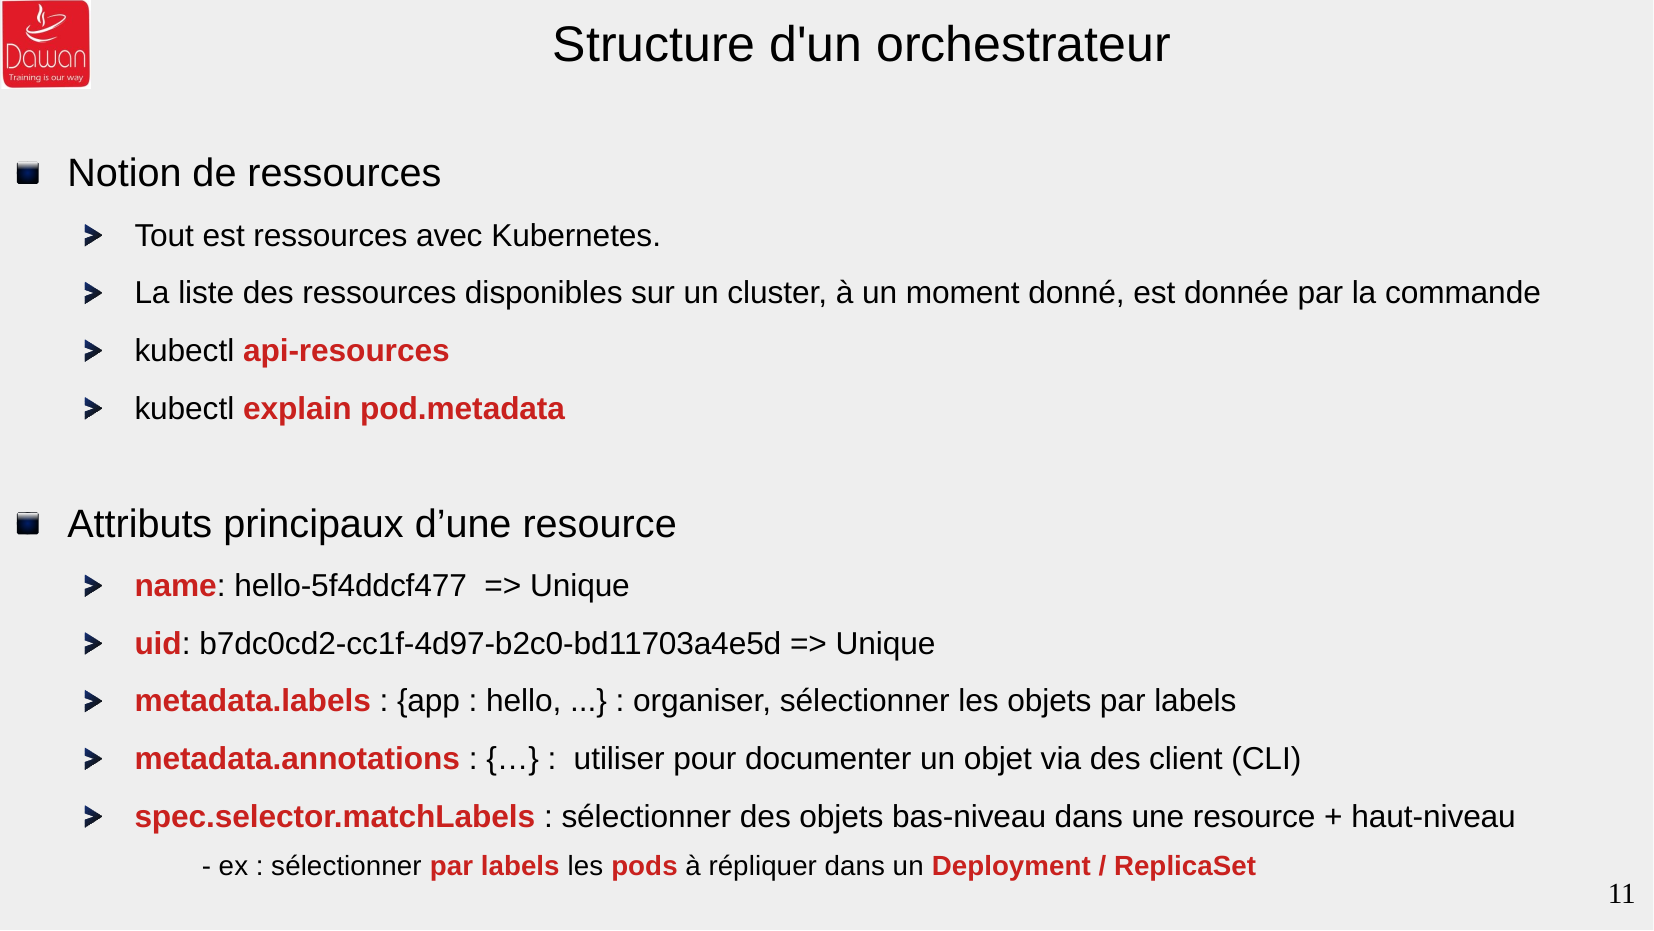

# Structure d'un orchestrateur
Notion de ressources
Tout est ressources avec Kubernetes.
La liste des ressources disponibles sur un cluster, à un moment donné, est donnée par la commande
kubectl api-resources
kubectl explain pod.metadata
Attributs principaux d’une resource
name: hello-5f4ddcf477 => Unique
uid: b7dc0cd2-cc1f-4d97-b2c0-bd11703a4e5d => Unique
metadata.labels : {app : hello, ...} : organiser, sélectionner les objets par labels
metadata.annotations : {…} : utiliser pour documenter un objet via des client (CLI)
spec.selector.matchLabels : sélectionner des objets bas-niveau dans une resource + haut-niveau
- ex : sélectionner par labels les pods à répliquer dans un Deployment / ReplicaSet
11